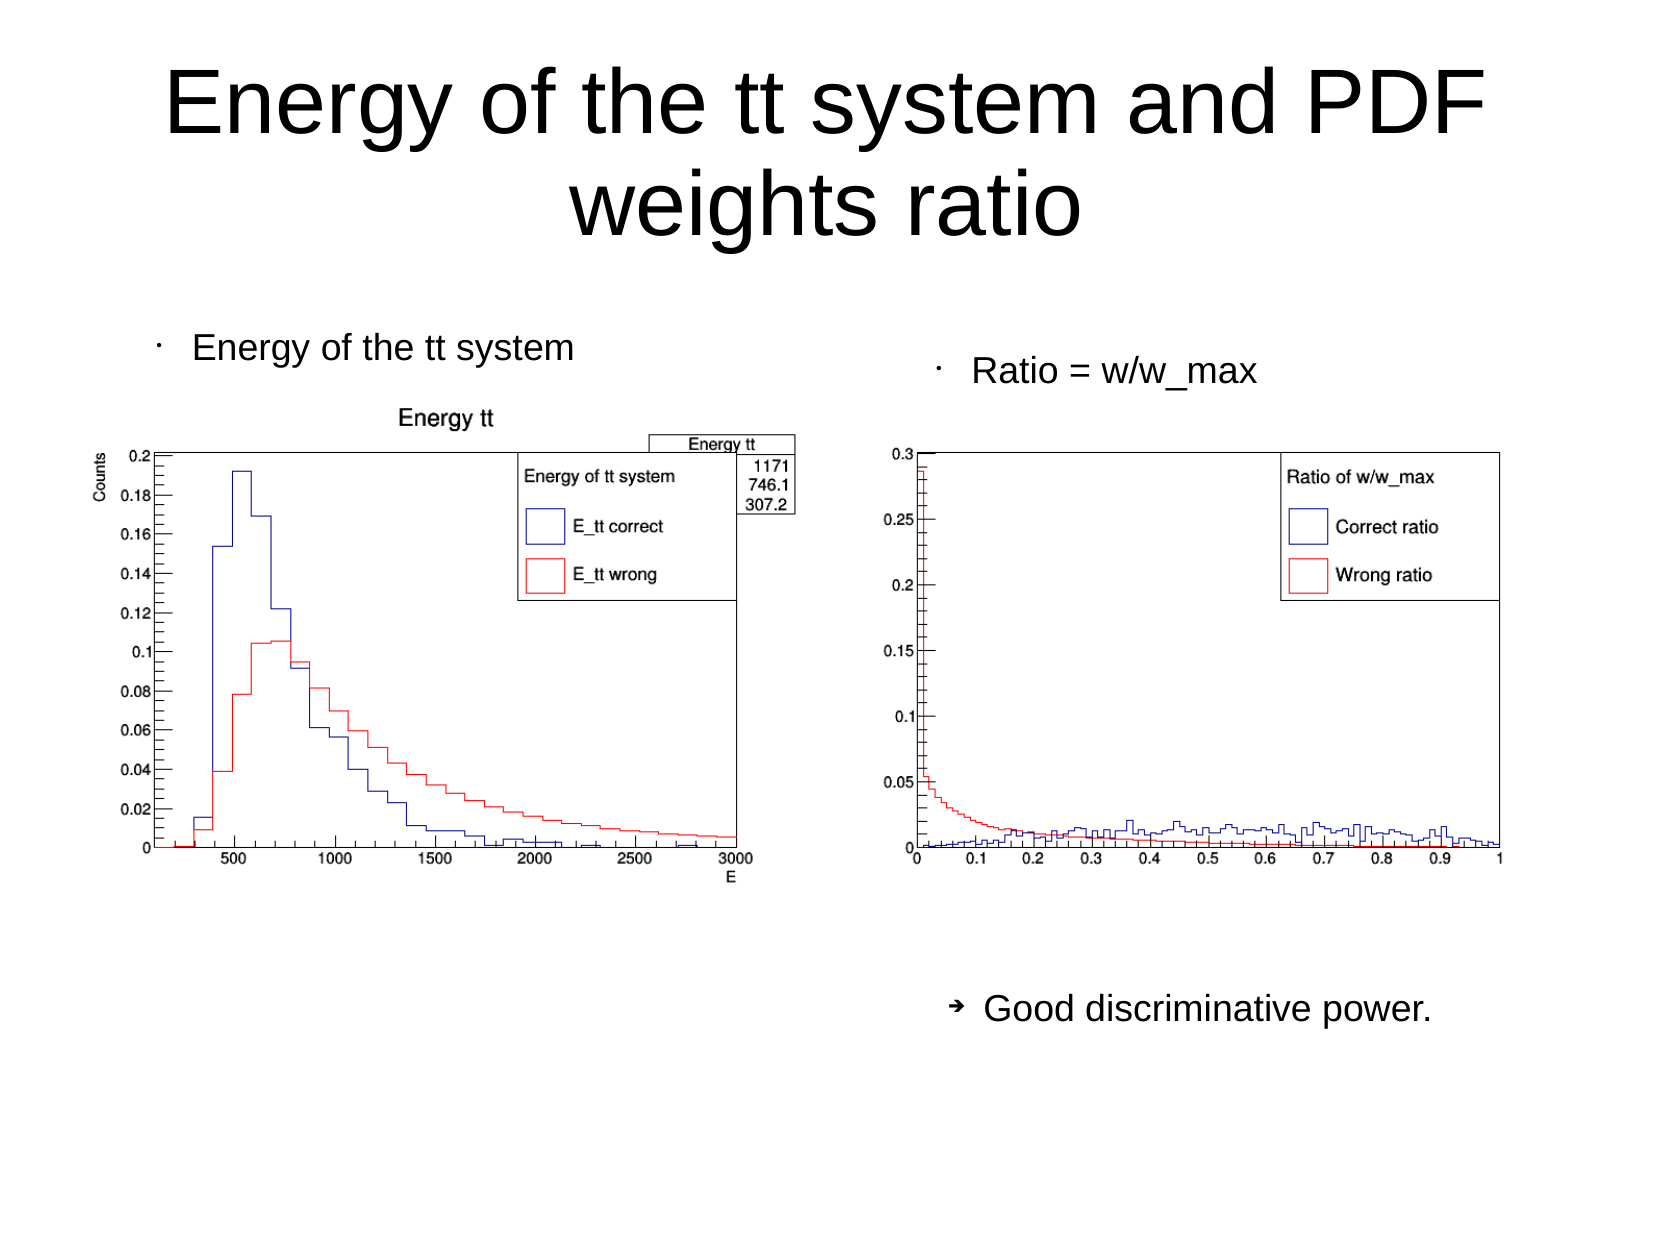

# Energy of the tt system and PDF weights ratio
Energy of the tt system
Ratio = w/w_max
Good discriminative power.